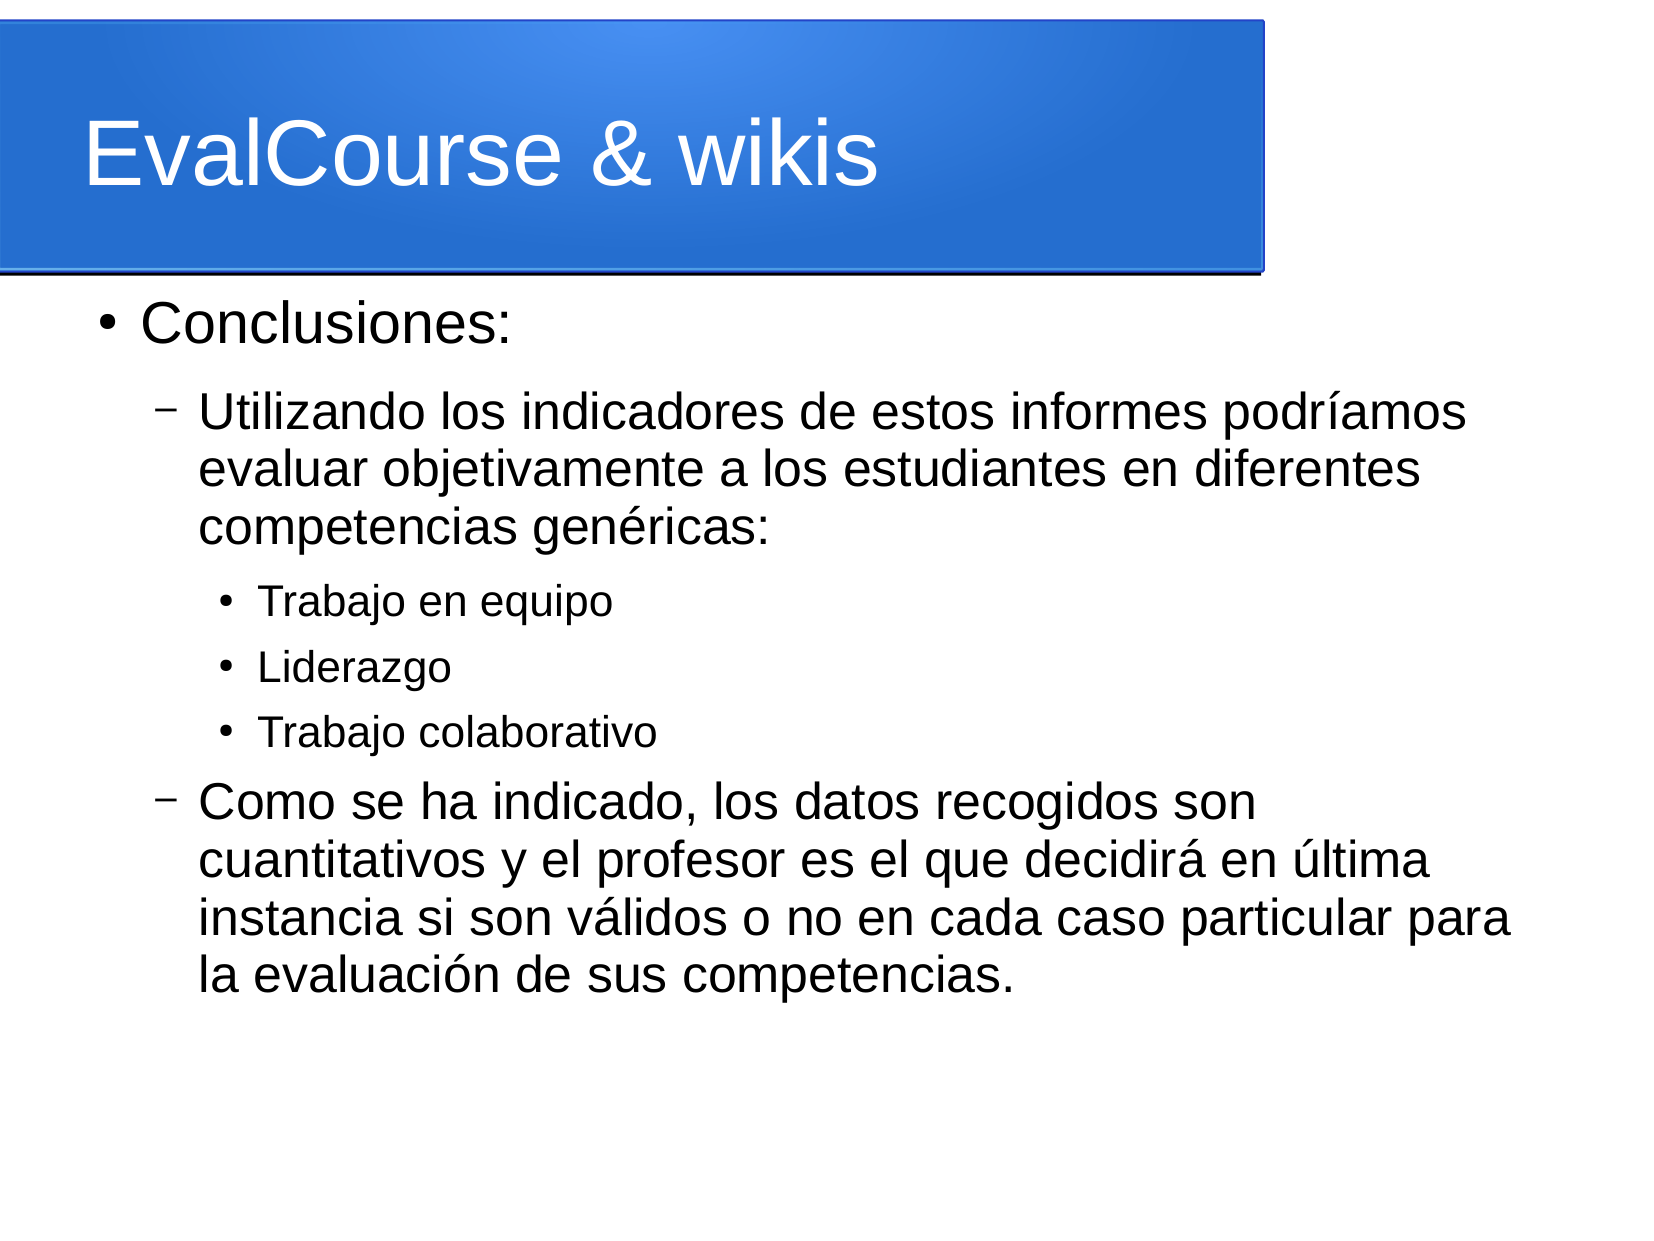

# EvalCourse & wikis
Conclusiones:
Utilizando los indicadores de estos informes podríamos evaluar objetivamente a los estudiantes en diferentes competencias genéricas:
Trabajo en equipo
Liderazgo
Trabajo colaborativo
Como se ha indicado, los datos recogidos son cuantitativos y el profesor es el que decidirá en última instancia si son válidos o no en cada caso particular para la evaluación de sus competencias.